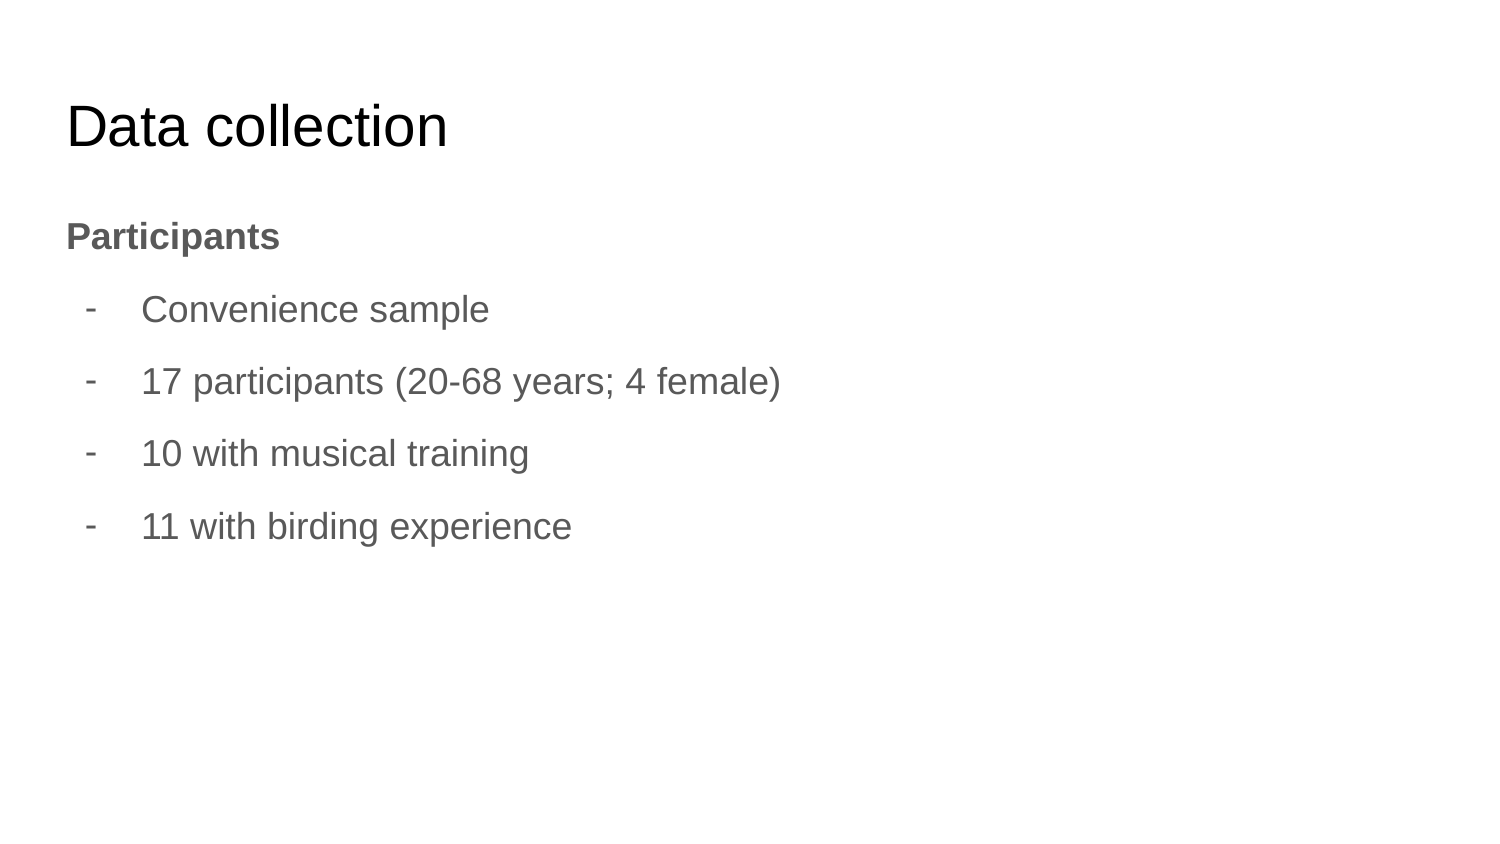

# Data collection
Participants
Convenience sample
17 participants (20-68 years; 4 female)
10 with musical training
11 with birding experience